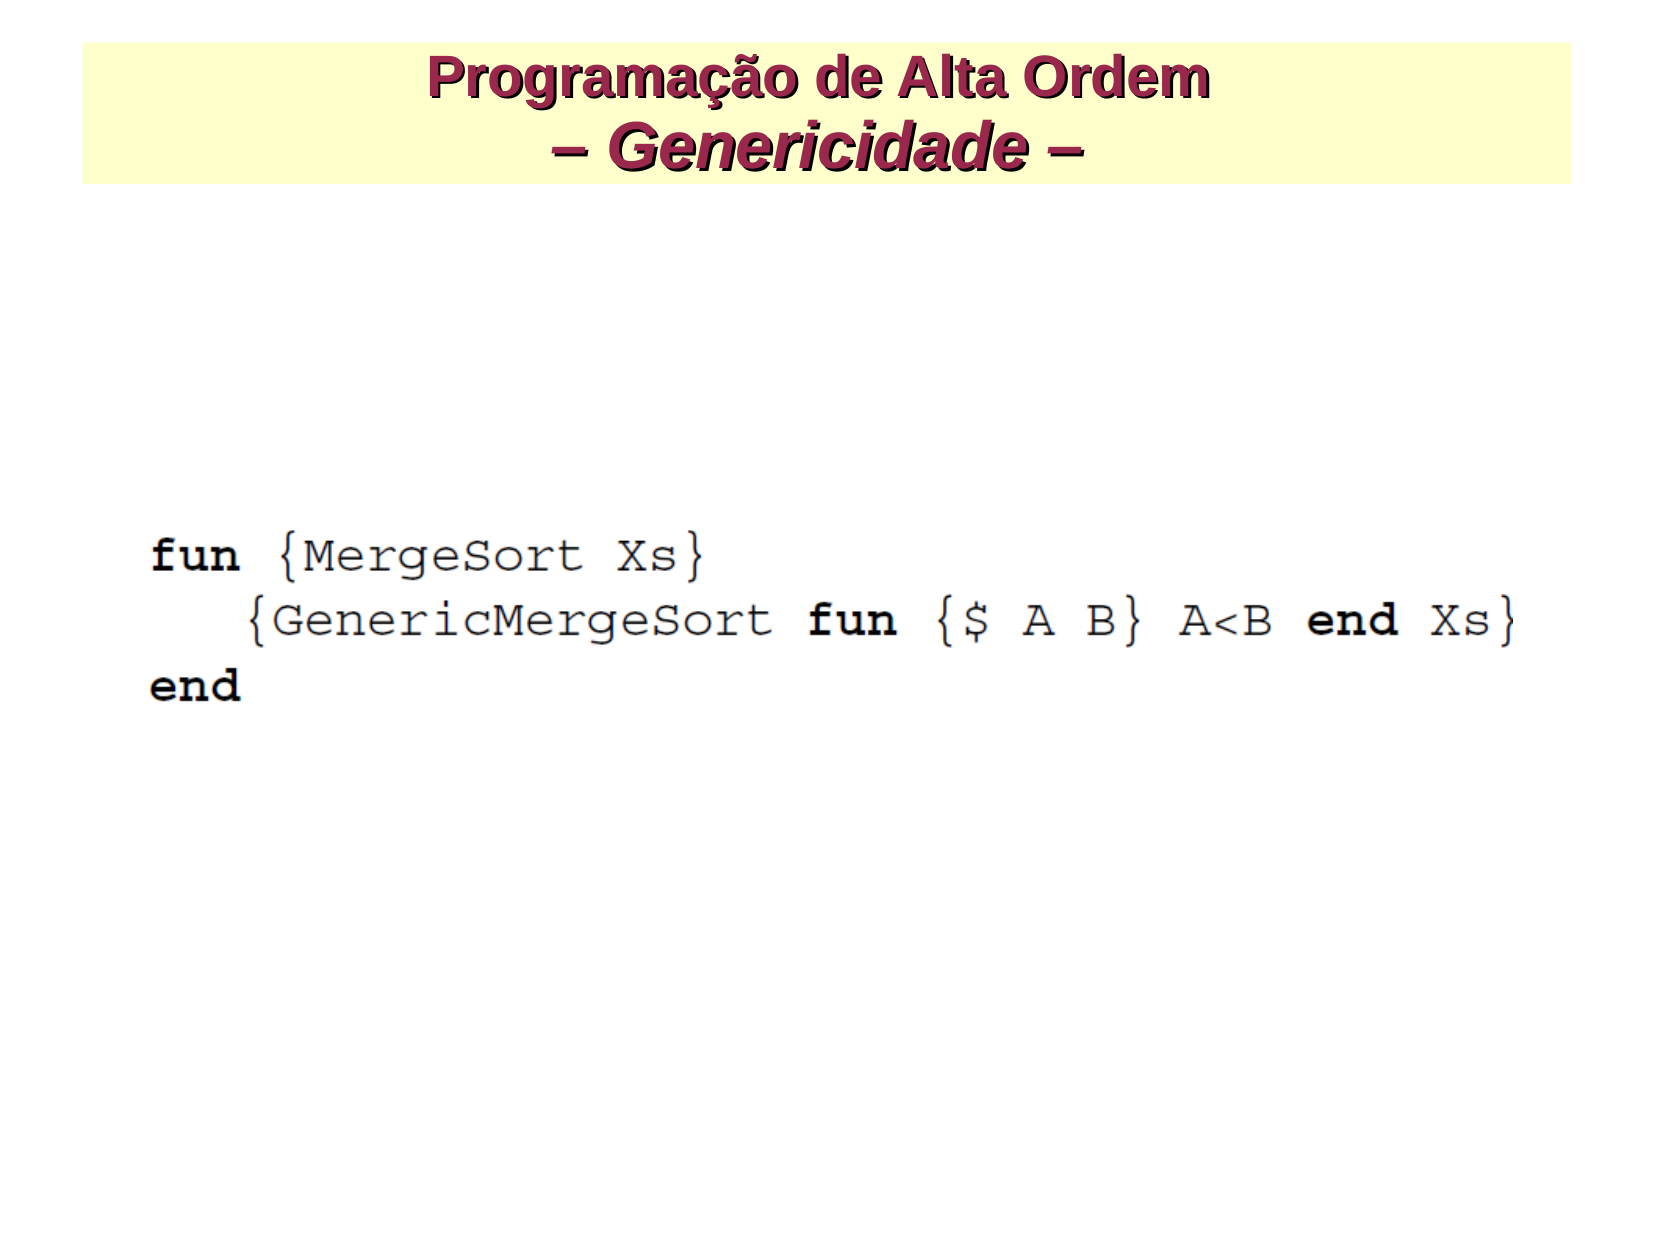

# Programação de Alta Ordem – Genericidade –